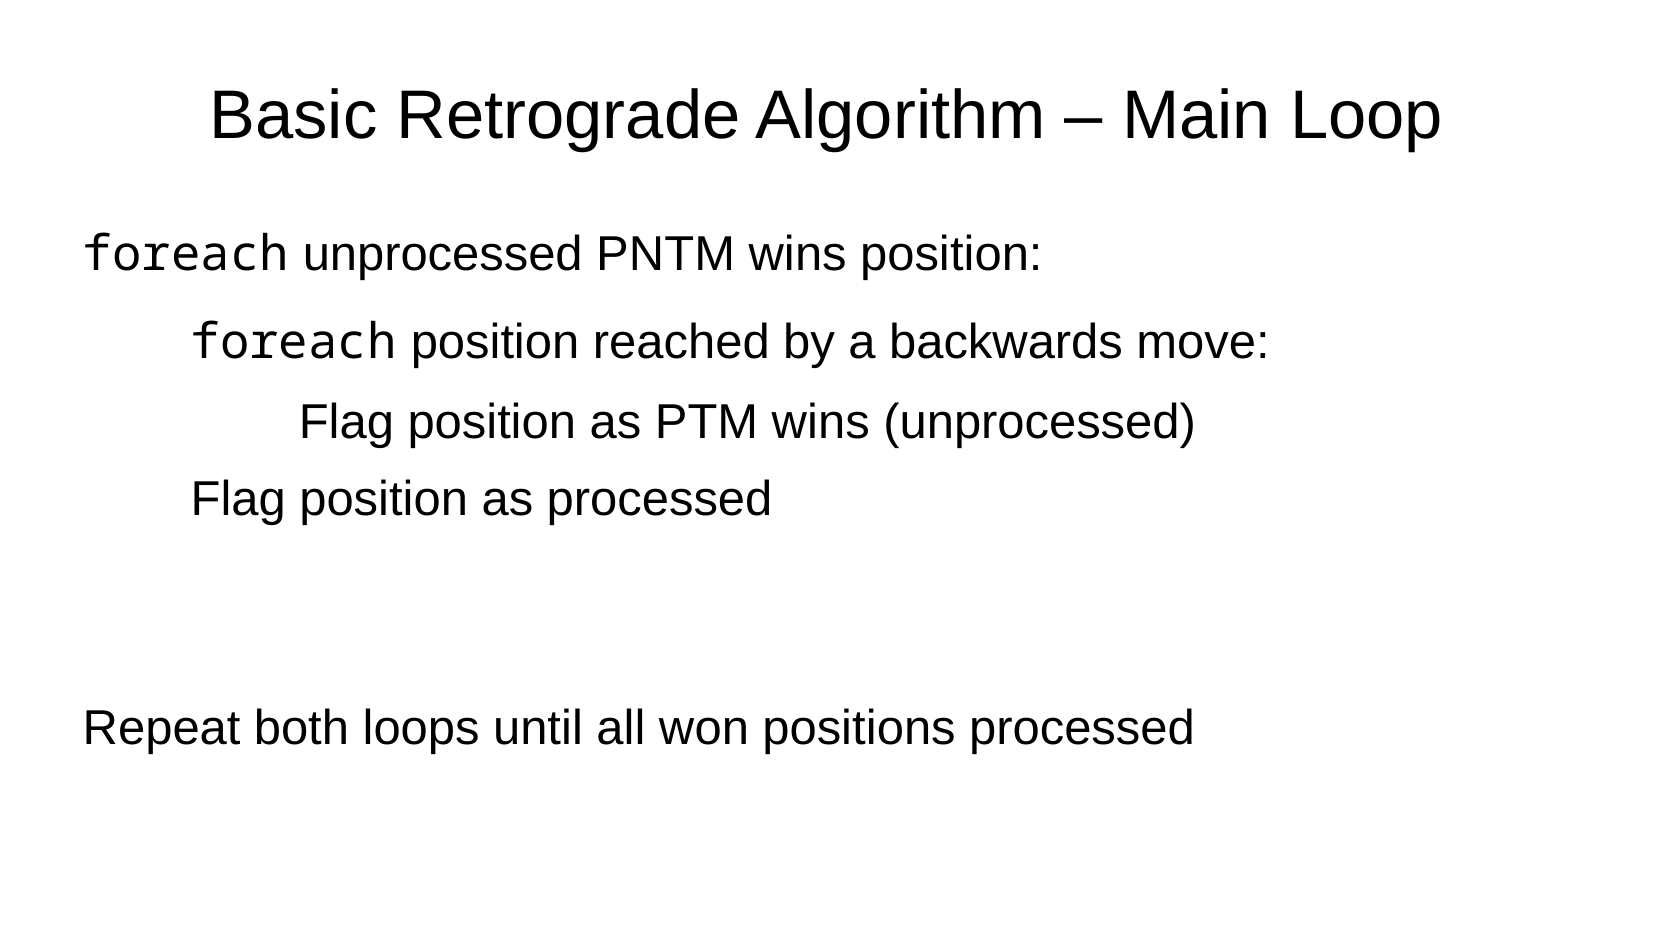

# Basic Retrograde Algorithm – Main Loop
foreach unprocessed PNTM wins position:
 foreach position reached by a backwards move:
 Flag position as PTM wins (unprocessed)
 Flag position as processed
Repeat both loops until all won positions processed